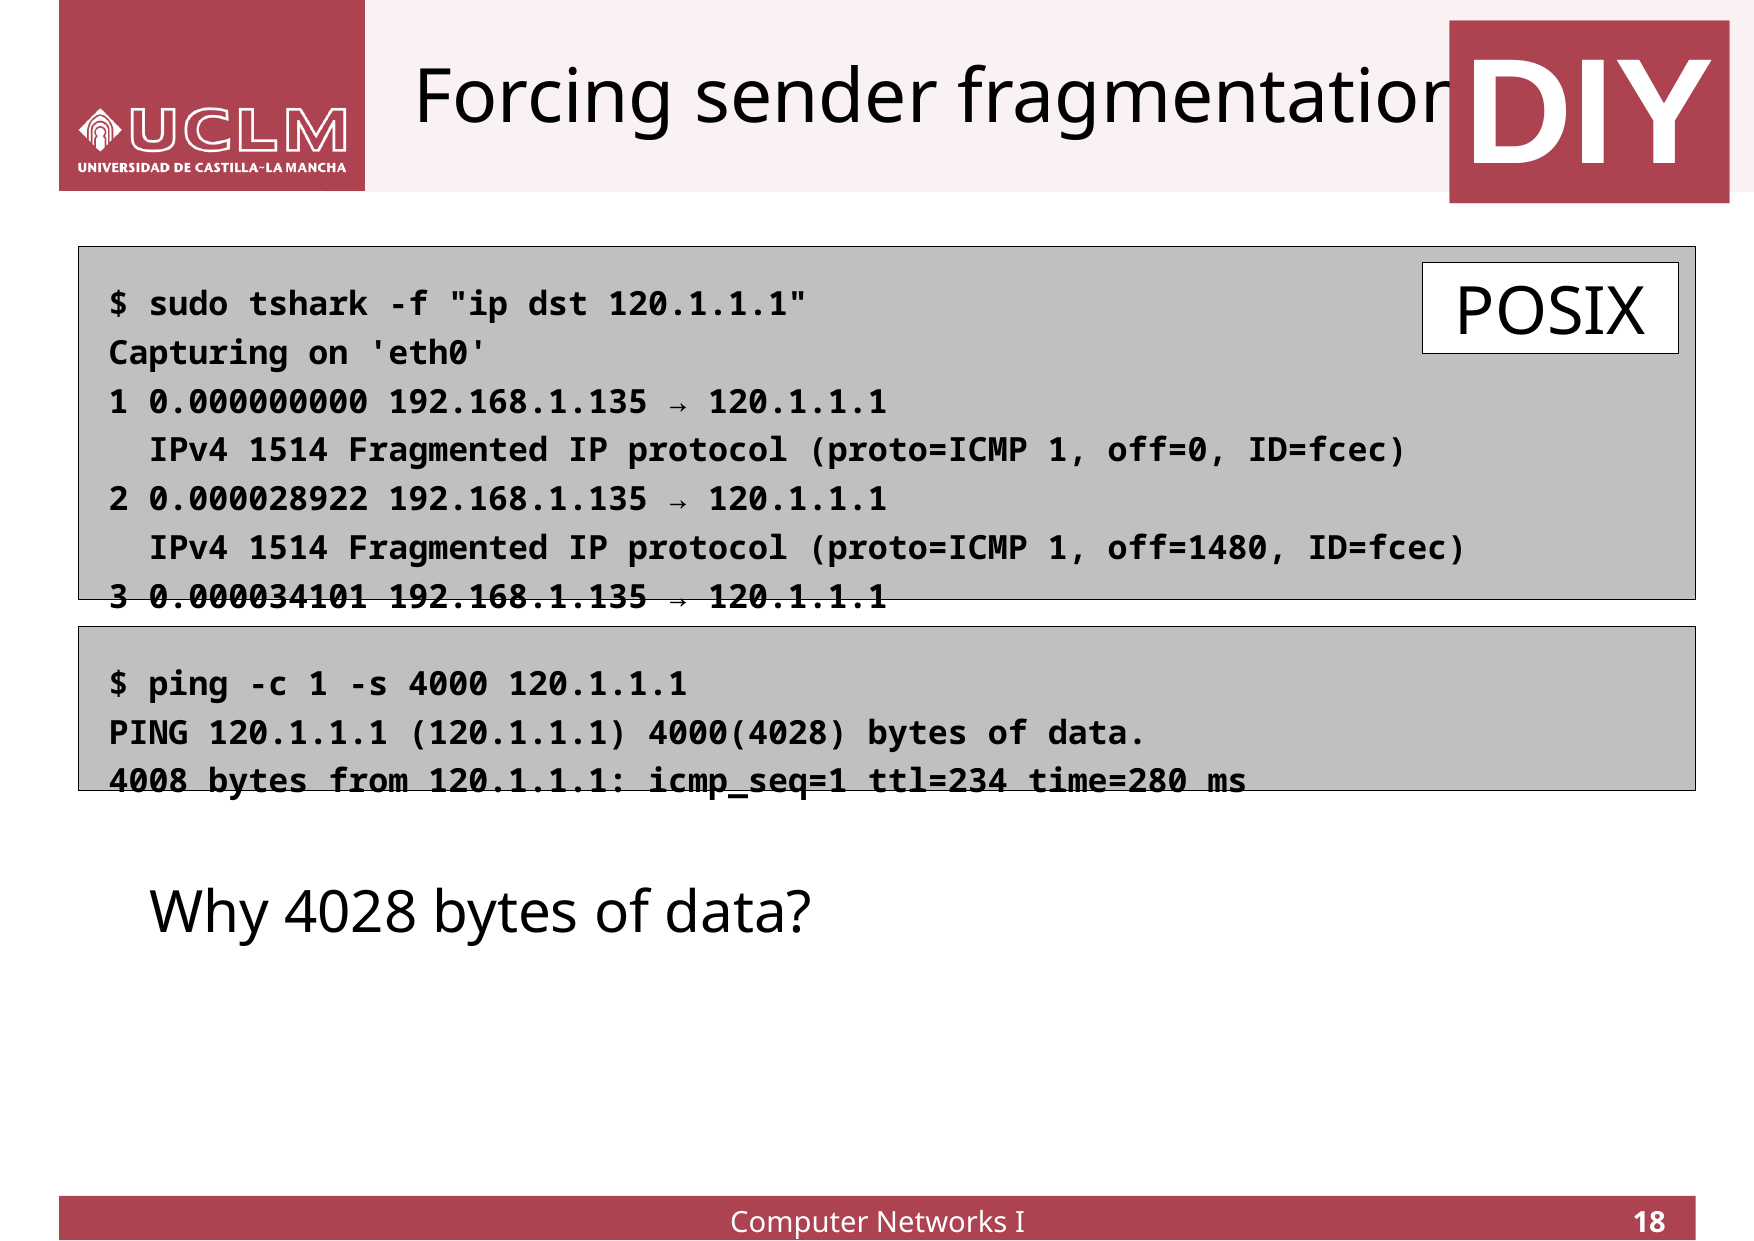

# Forcing sender fragmentation
DIY
DIY
$ sudo tshark -f "ip dst 120.1.1.1"
Capturing on 'eth0'
1 0.000000000 192.168.1.135 → 120.1.1.1
 IPv4 1514 Fragmented IP protocol (proto=ICMP 1, off=0, ID=fcec)
2 0.000028922 192.168.1.135 → 120.1.1.1
 IPv4 1514 Fragmented IP protocol (proto=ICMP 1, off=1480, ID=fcec)
3 0.000034101 192.168.1.135 → 120.1.1.1
 ICMP 1082 Echo (ping) request id=0x002a, seq=1/256, ttl=64
POSIX
$ ping -c 1 -s 4000 120.1.1.1
PING 120.1.1.1 (120.1.1.1) 4000(4028) bytes of data.
4008 bytes from 120.1.1.1: icmp_seq=1 ttl=234 time=280 ms
Why 4028 bytes of data?
Computer Networks I
18